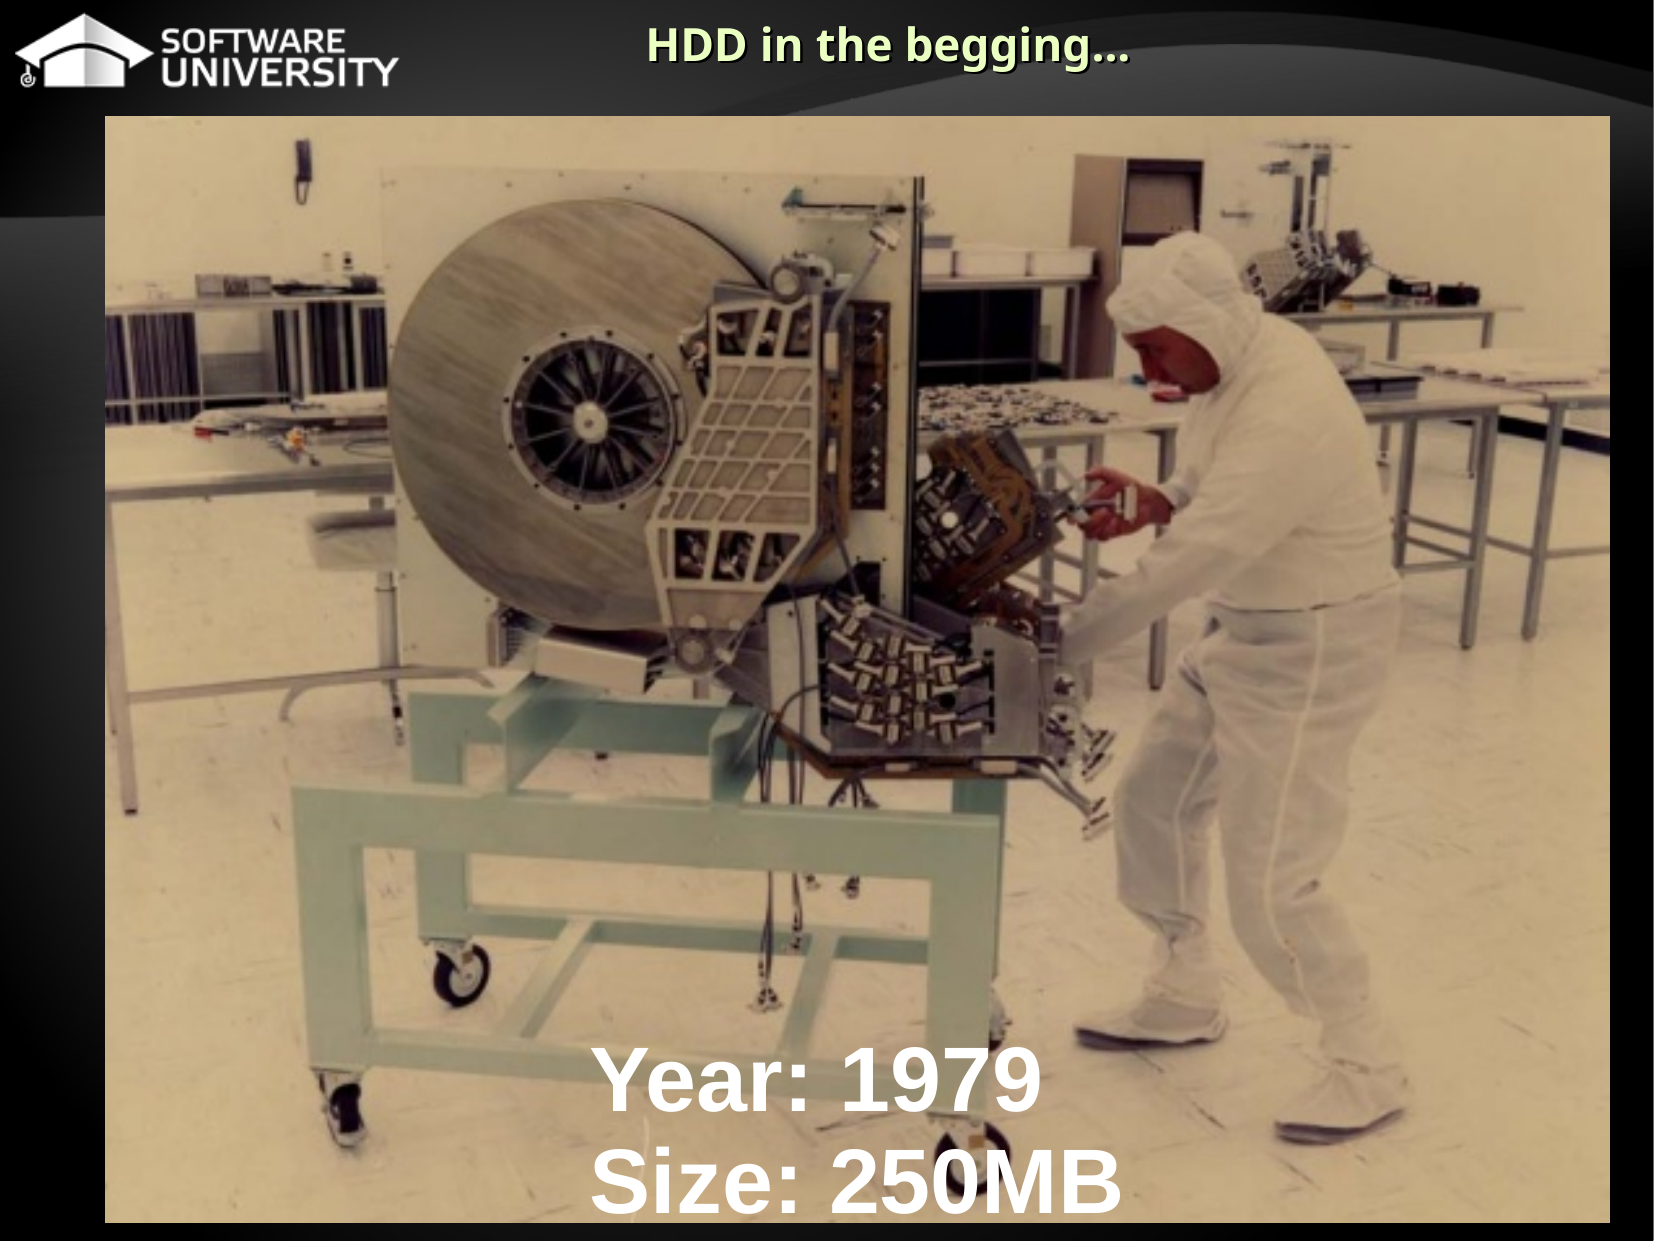

# HDD in the begging...
Year: 1979
Size: 250MB